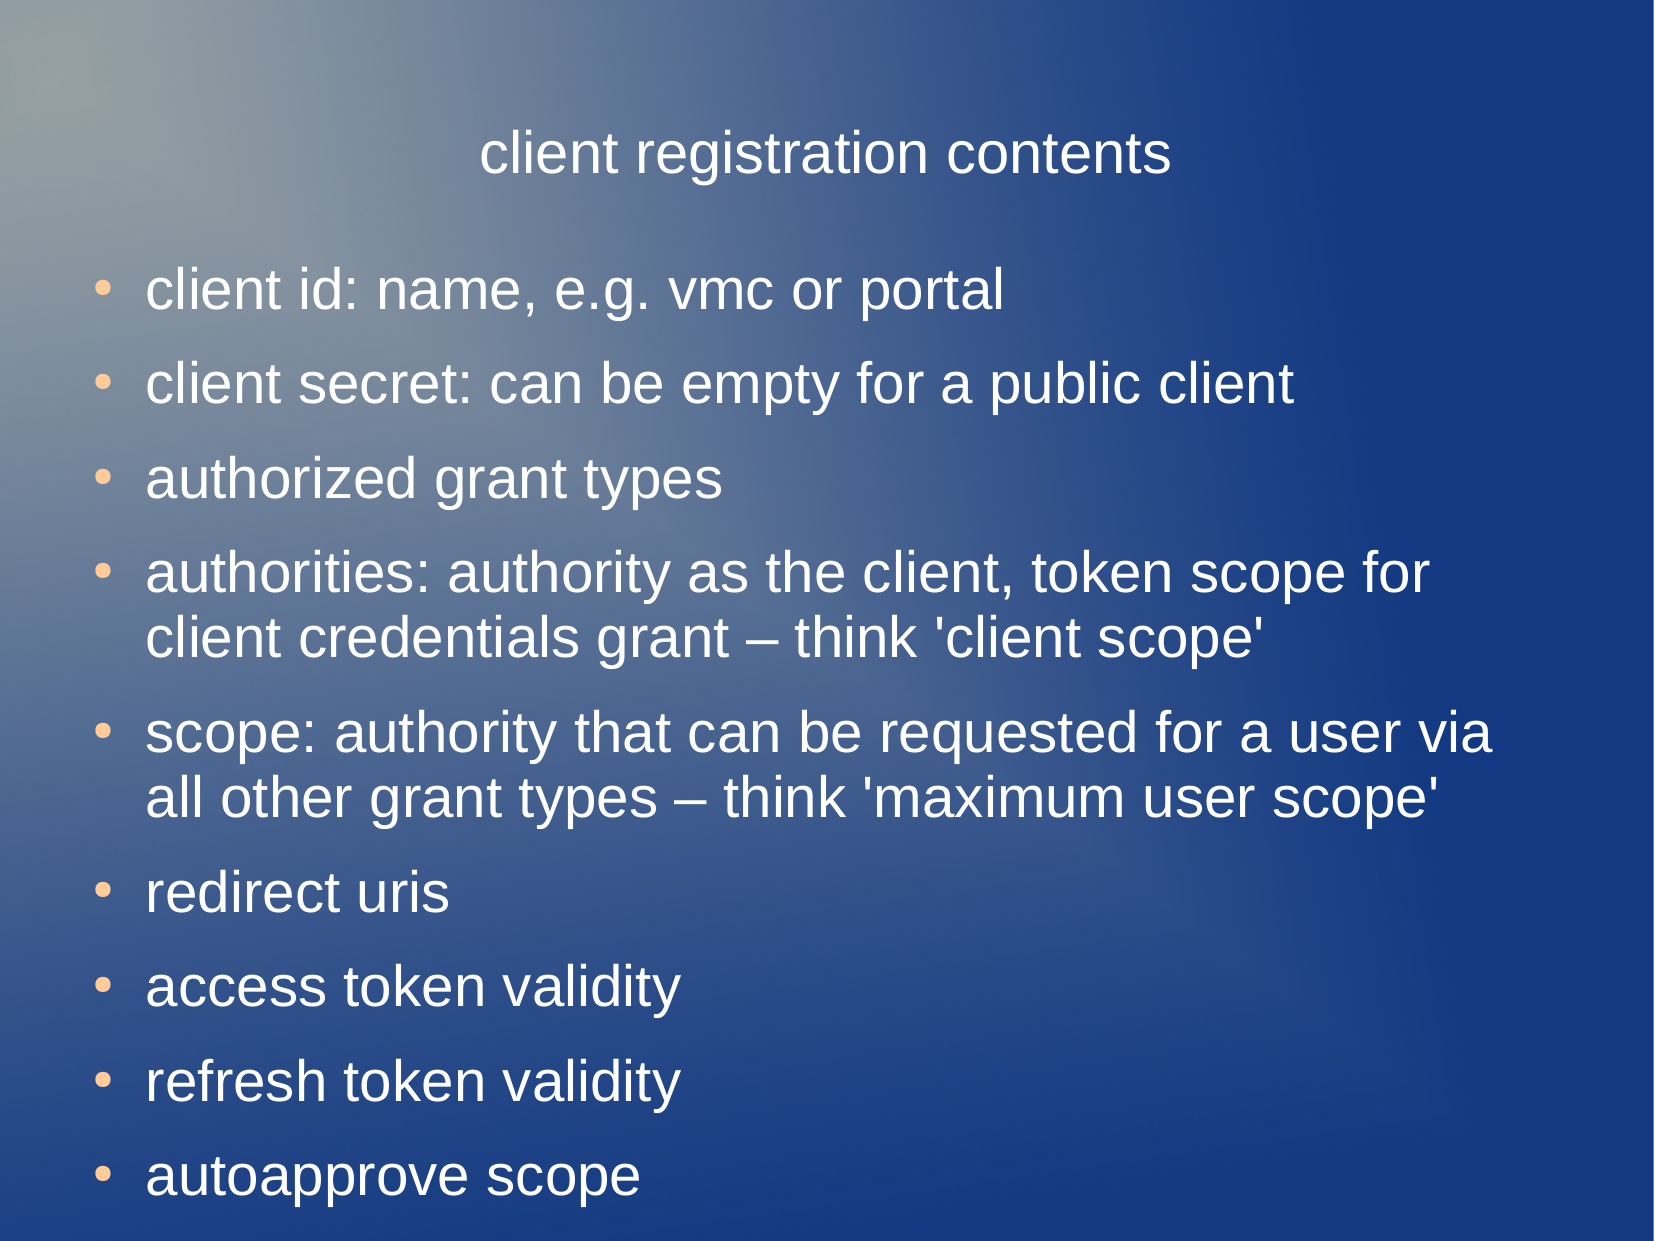

# client registration contents
client id: name, e.g. vmc or portal
client secret: can be empty for a public client
authorized grant types
authorities: authority as the client, token scope for client credentials grant – think 'client scope'
scope: authority that can be requested for a user via all other grant types – think 'maximum user scope'
redirect uris
access token validity
refresh token validity
autoapprove scope